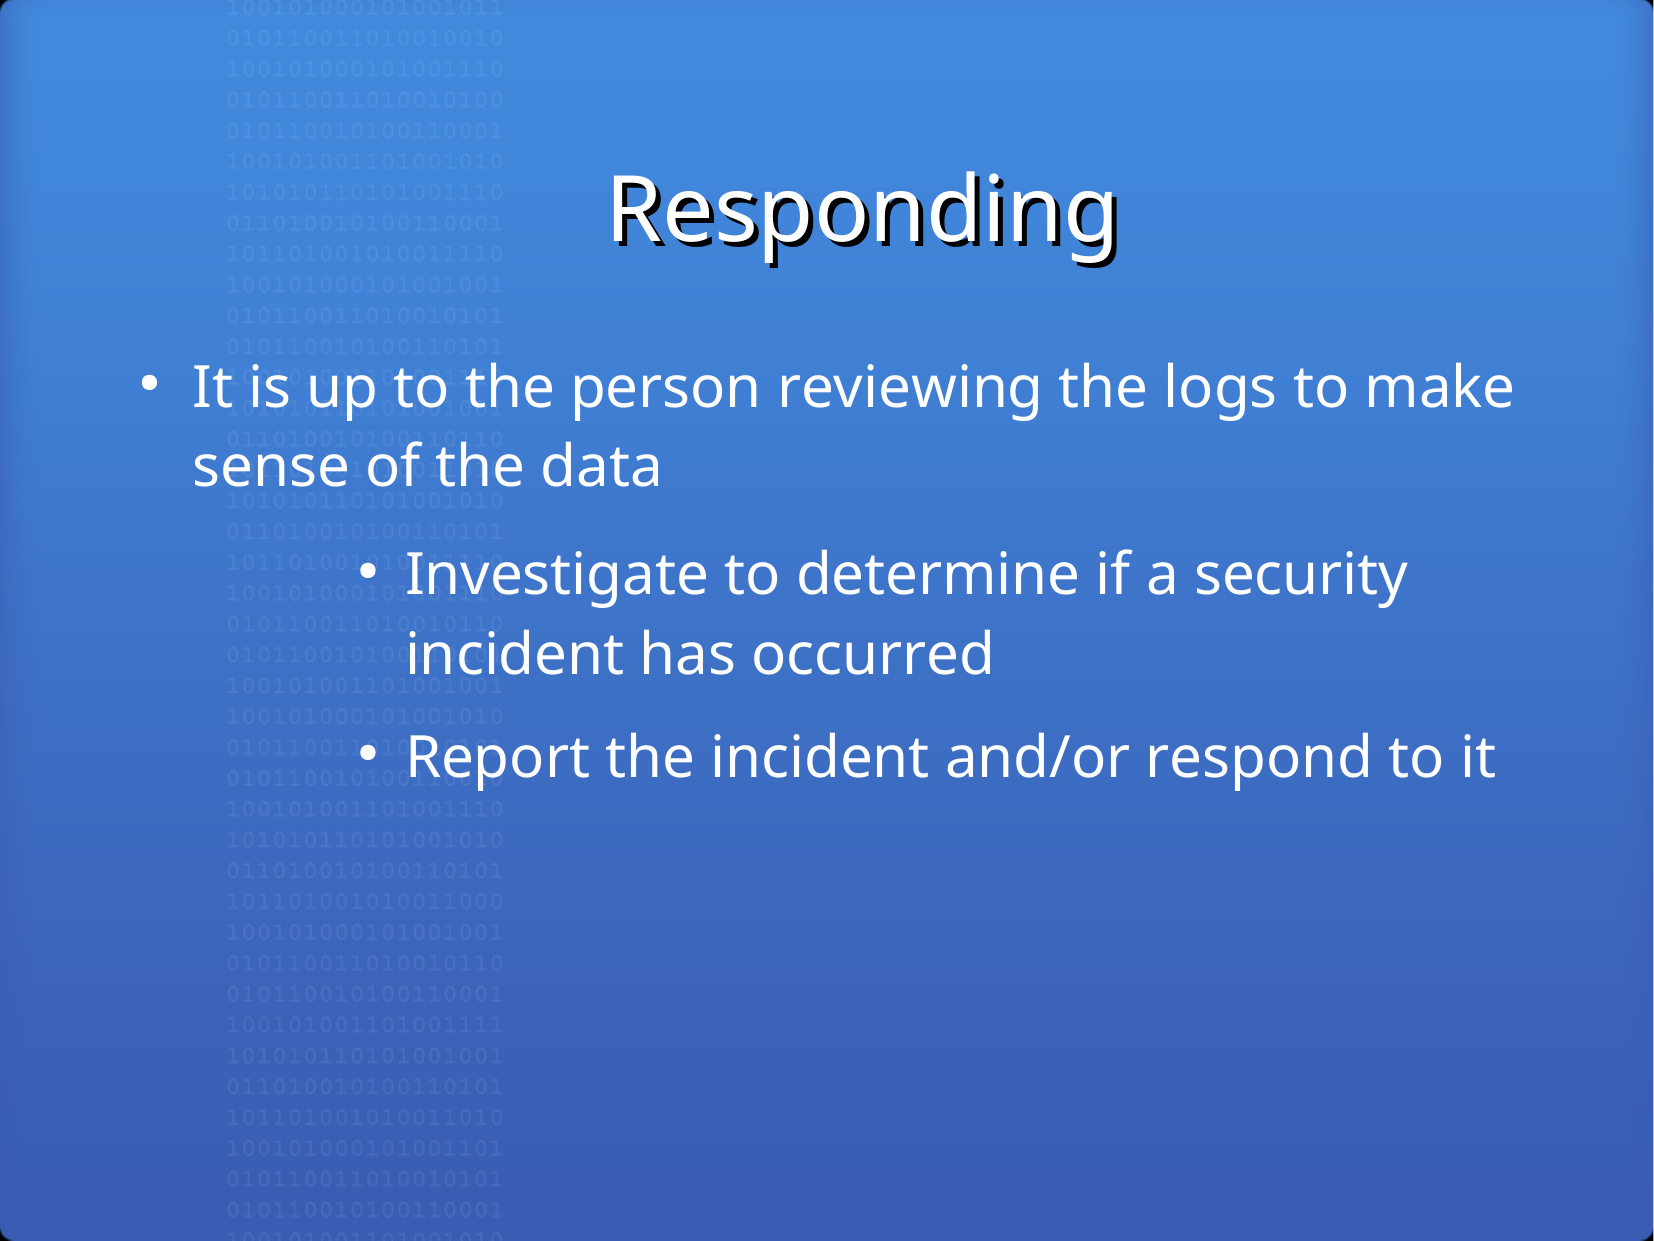

# Responding
It is up to the person reviewing the logs to make sense of the data
Investigate to determine if a security incident has occurred
Report the incident and/or respond to it